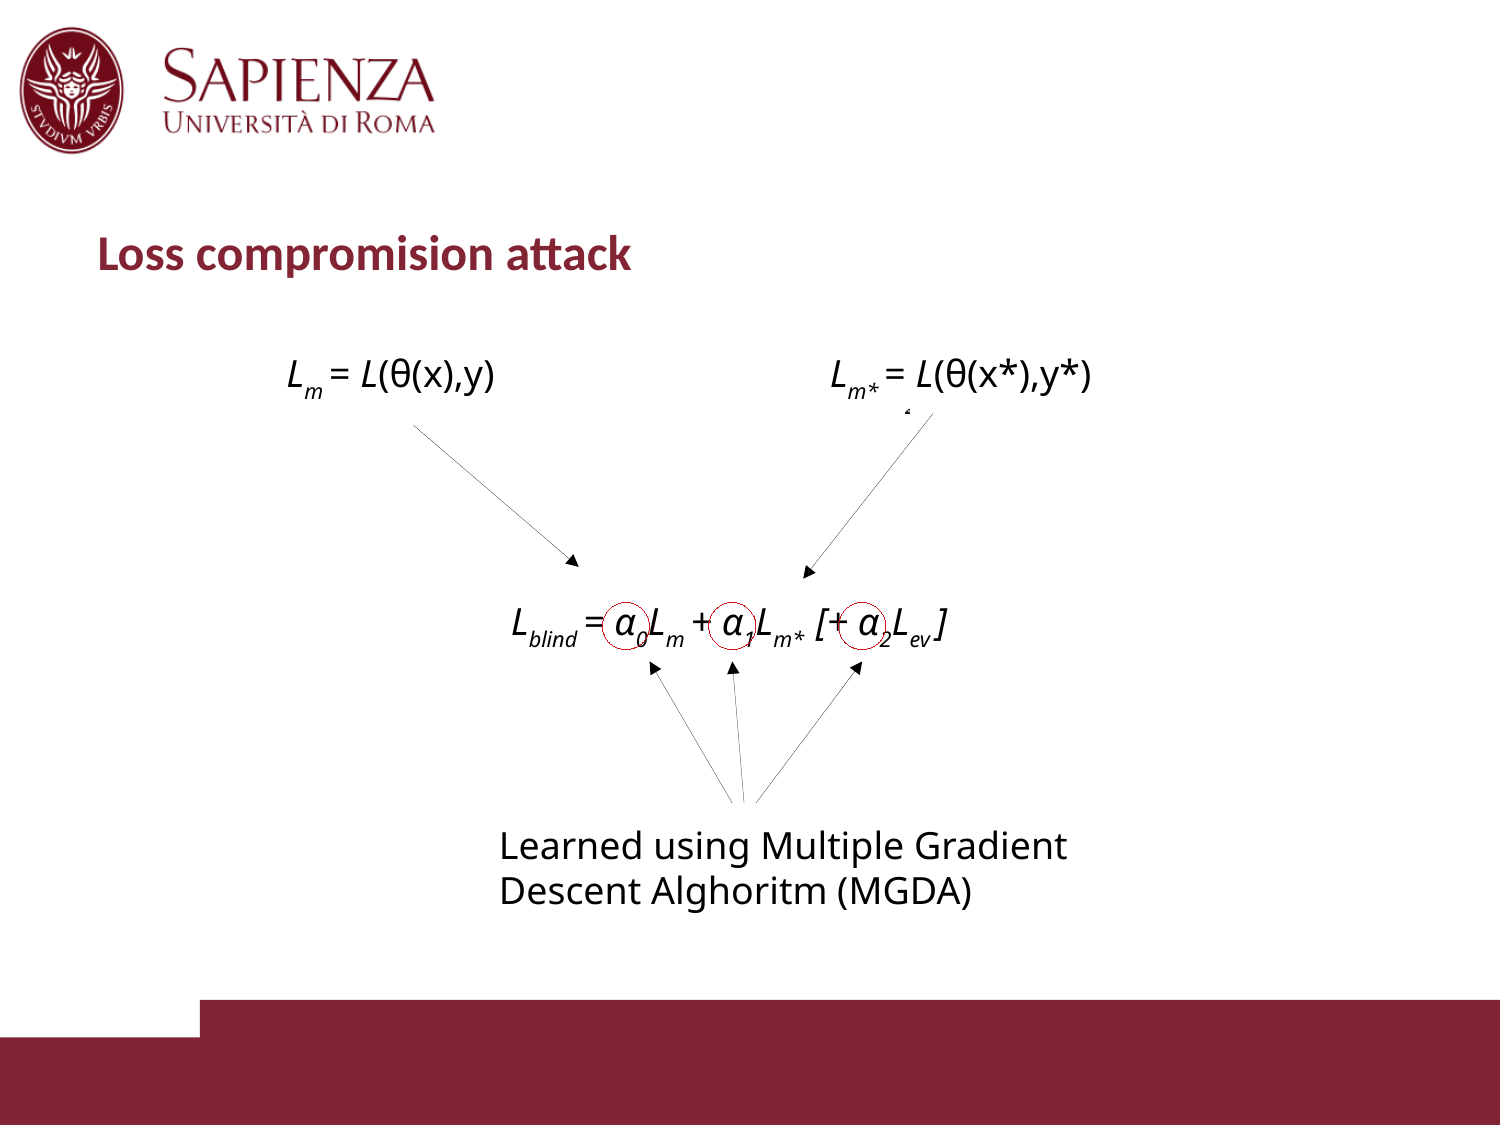

Loss compromision attack
Lm = L(θ(x),y)
Lm* = L(θ(x*),y*)
Lblind = α0Lm + α1Lm* [+ α2Lev ]
Learned using Multiple Gradient Descent Alghoritm (MGDA)